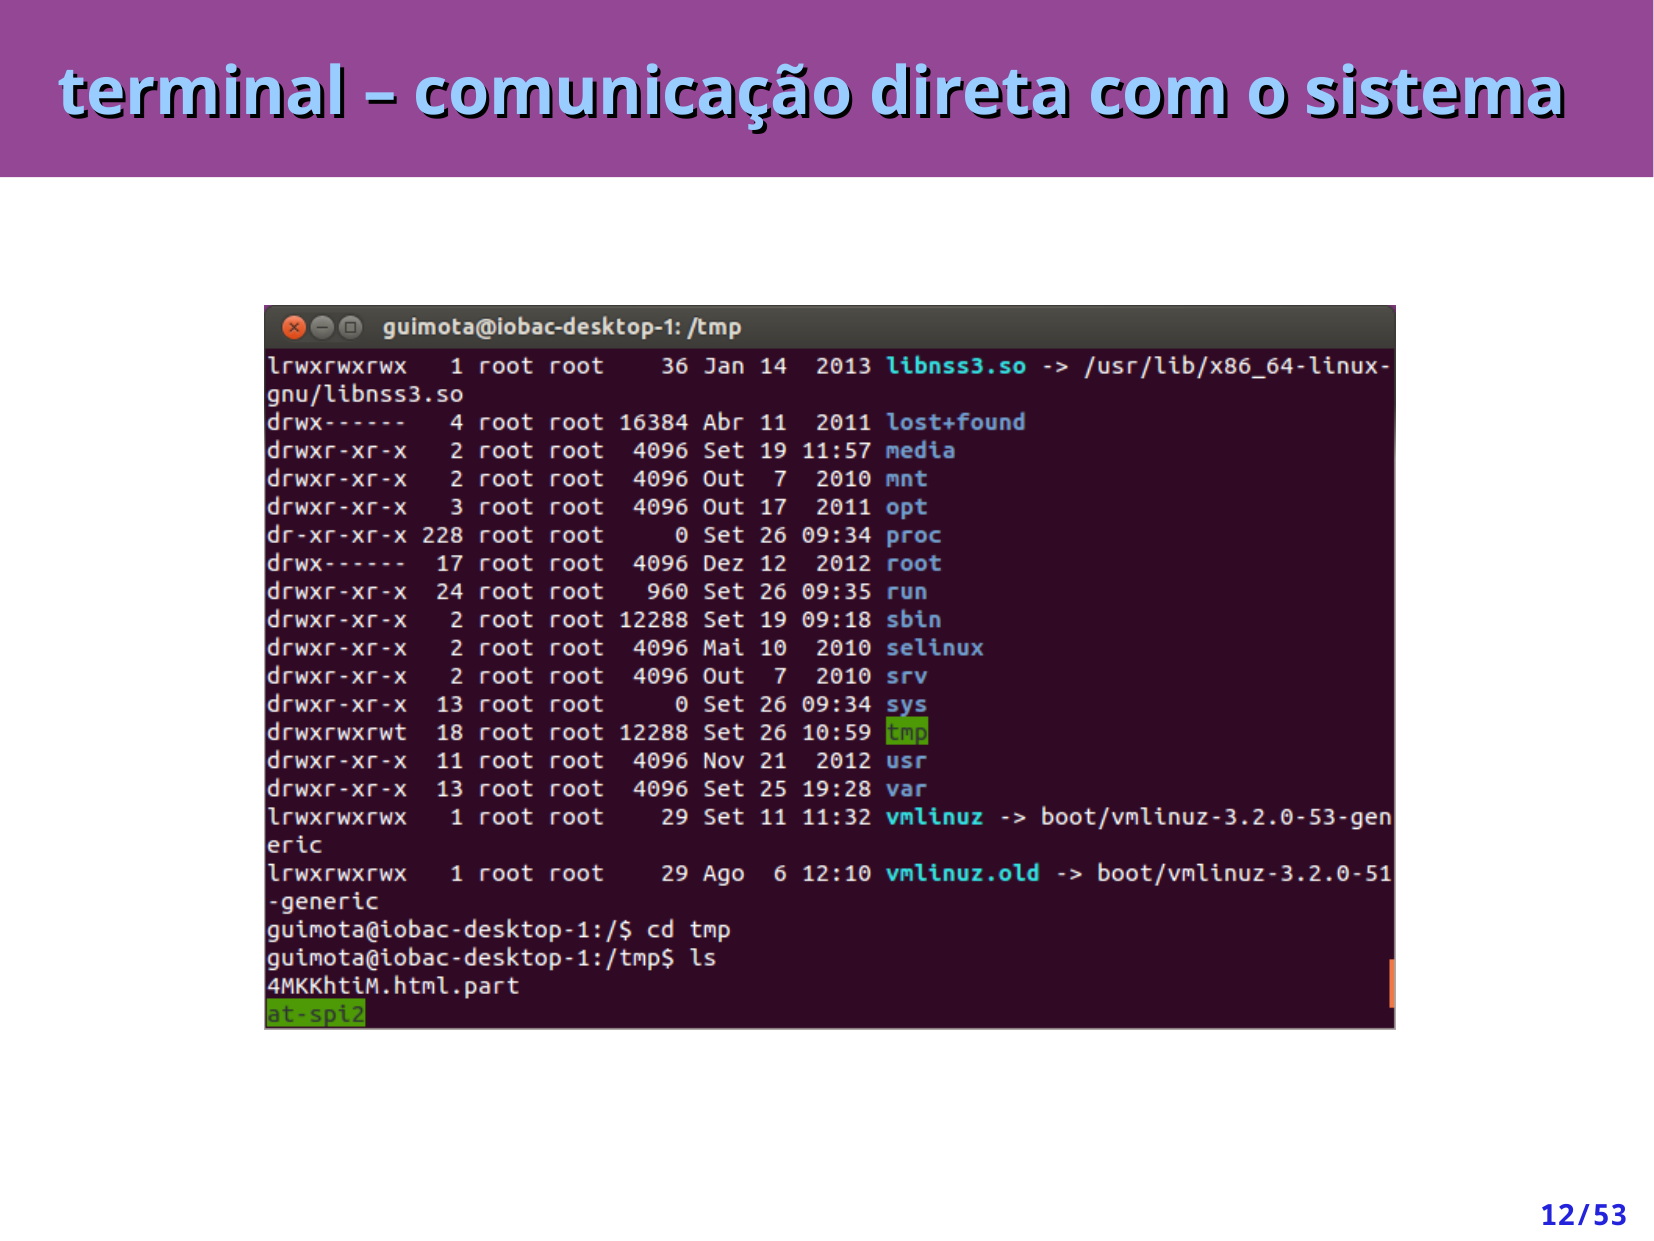

# terminal – comunicação direta com o sistema
12